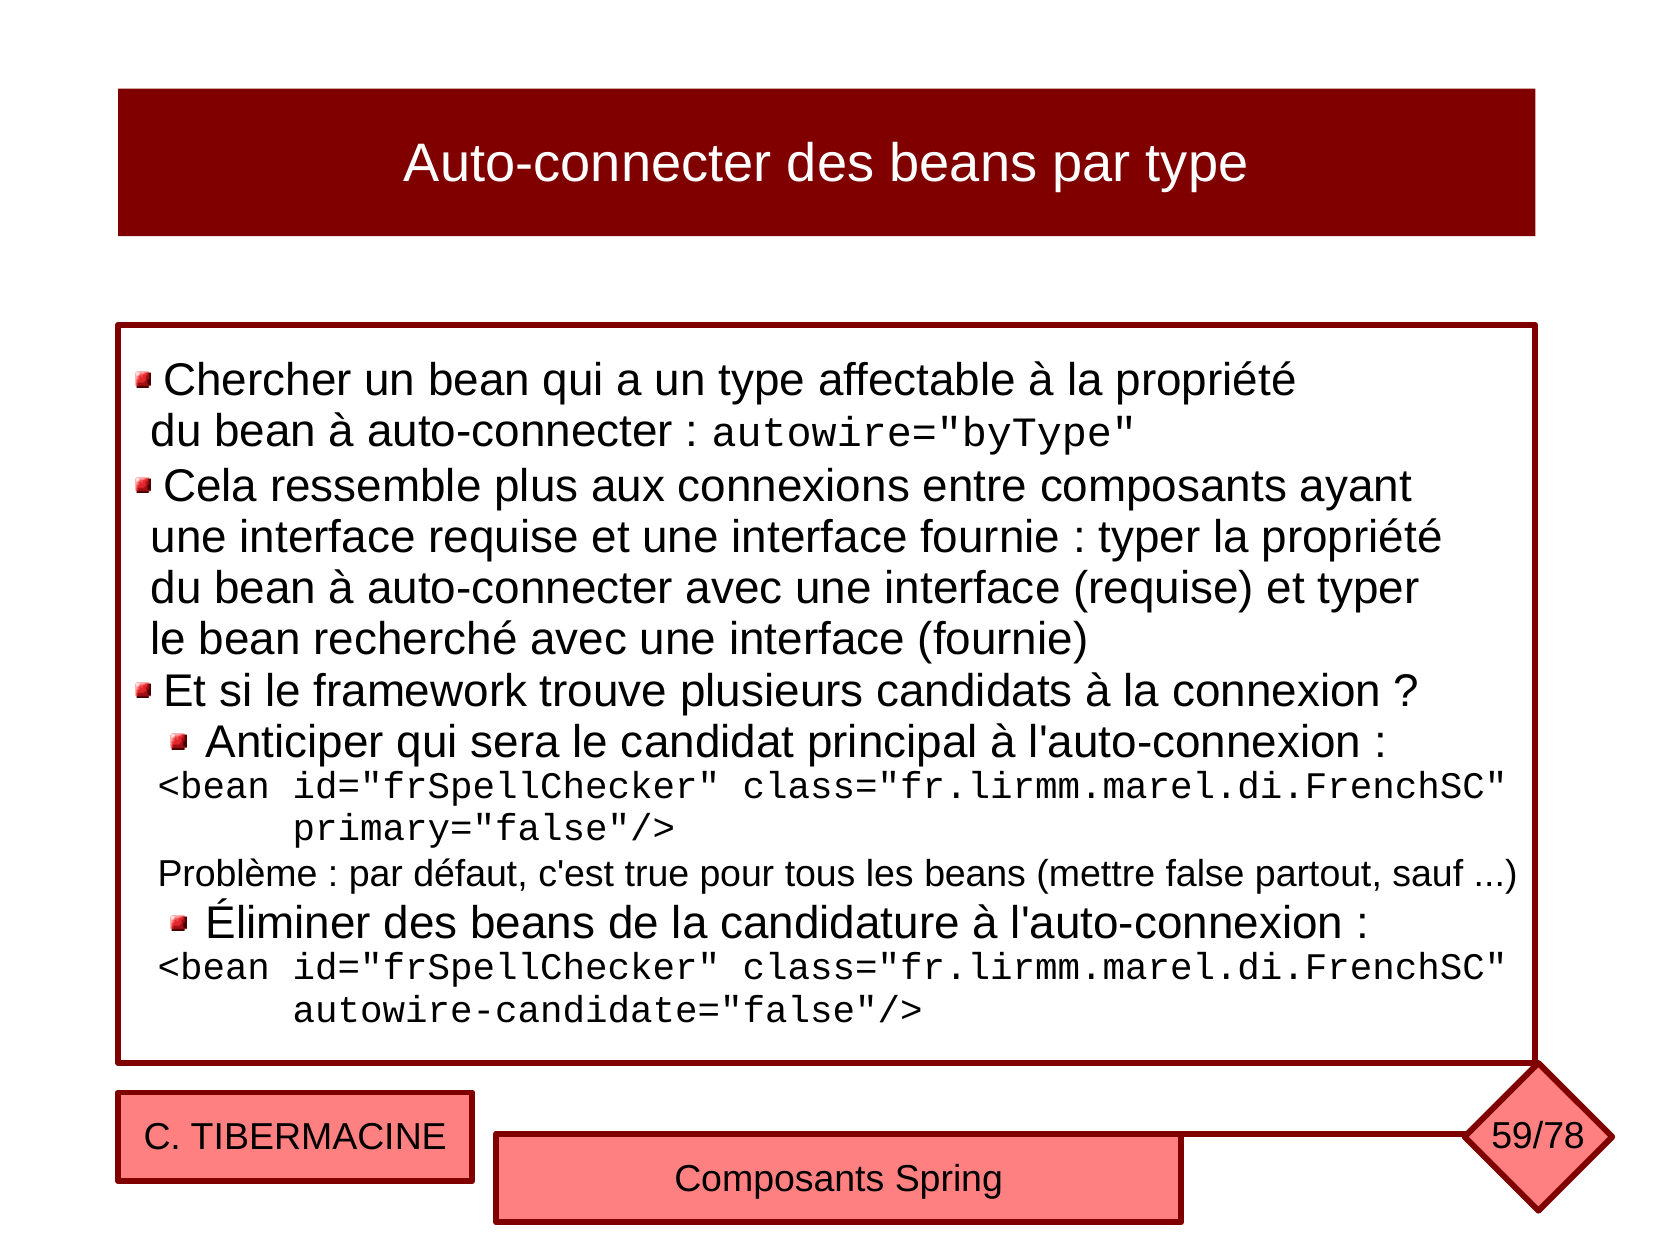

Auto-connecter des beans par type
 Chercher un bean qui a un type affectable à la propriété
du bean à auto-connecter : autowire="byType"
 Cela ressemble plus aux connexions entre composants ayant
une interface requise et une interface fournie : typer la propriété
du bean à auto-connecter avec une interface (requise) et typer
le bean recherché avec une interface (fournie)
 Et si le framework trouve plusieurs candidats à la connexion ?
Anticiper qui sera le candidat principal à l'auto-connexion :
 <bean id="frSpellChecker" class="fr.lirmm.marel.di.FrenchSC"
 primary="false"/>
 Problème : par défaut, c'est true pour tous les beans (mettre false partout, sauf ...)
Éliminer des beans de la candidature à l'auto-connexion :
 <bean id="frSpellChecker" class="fr.lirmm.marel.di.FrenchSC"
 autowire-candidate="false"/>
C. TIBERMACINE
Composants Spring